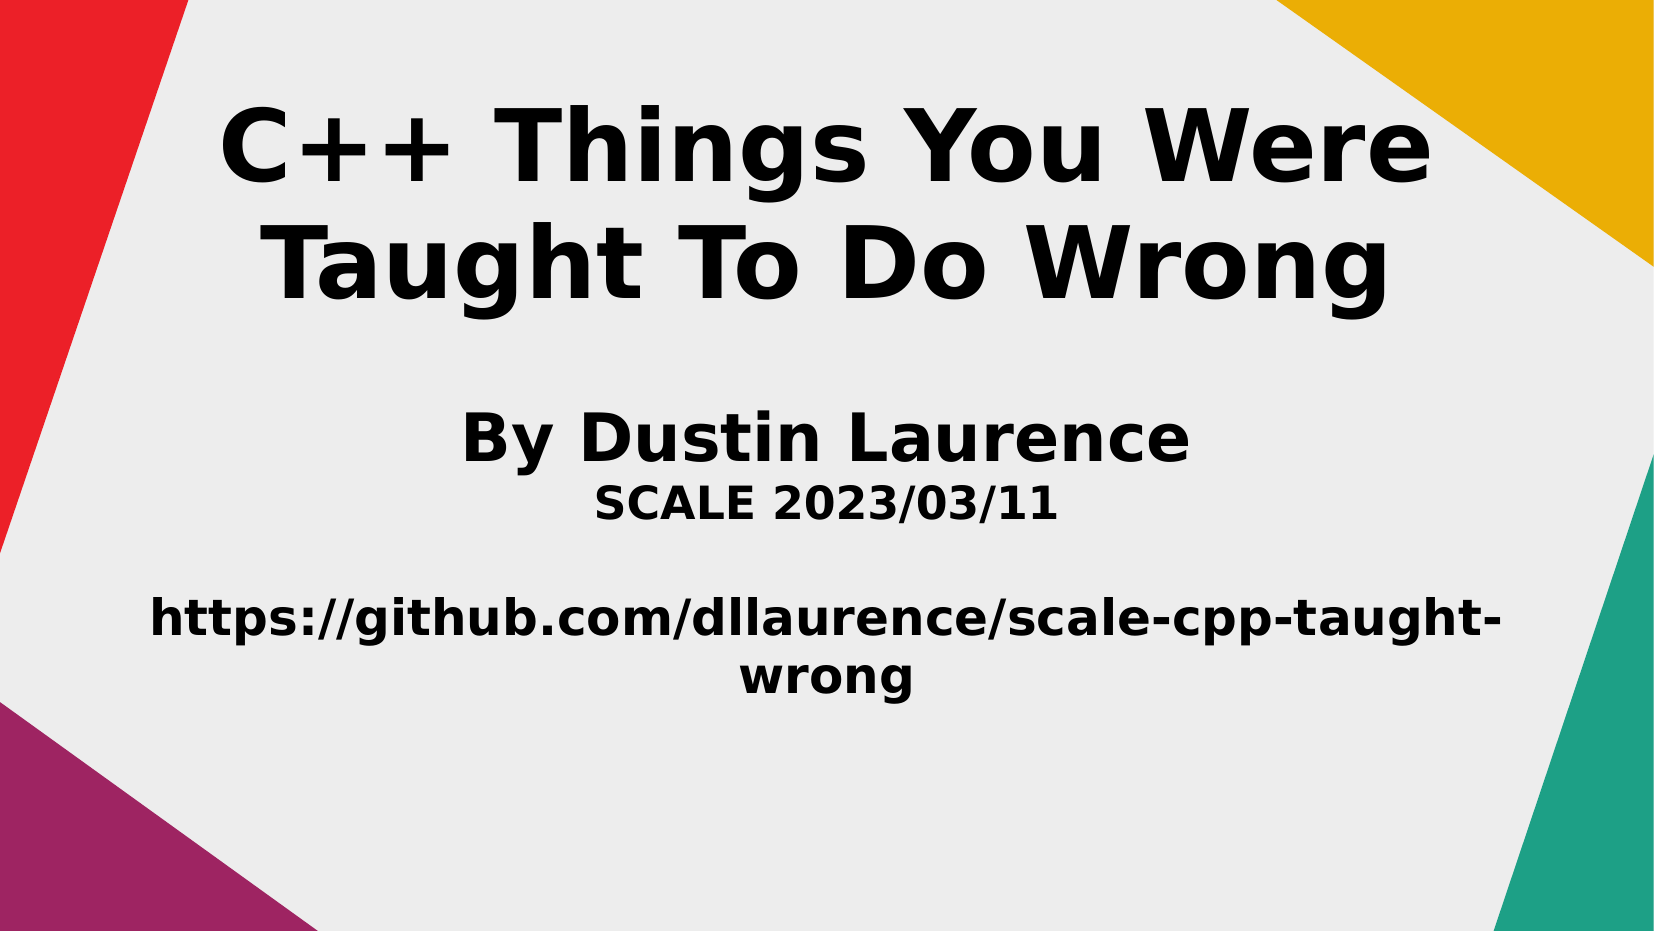

# C++ Things You Were Taught To Do Wrong
By Dustin Laurence
SCALE 2023/03/11
https://github.com/dllaurence/scale-cpp-taught-wrong